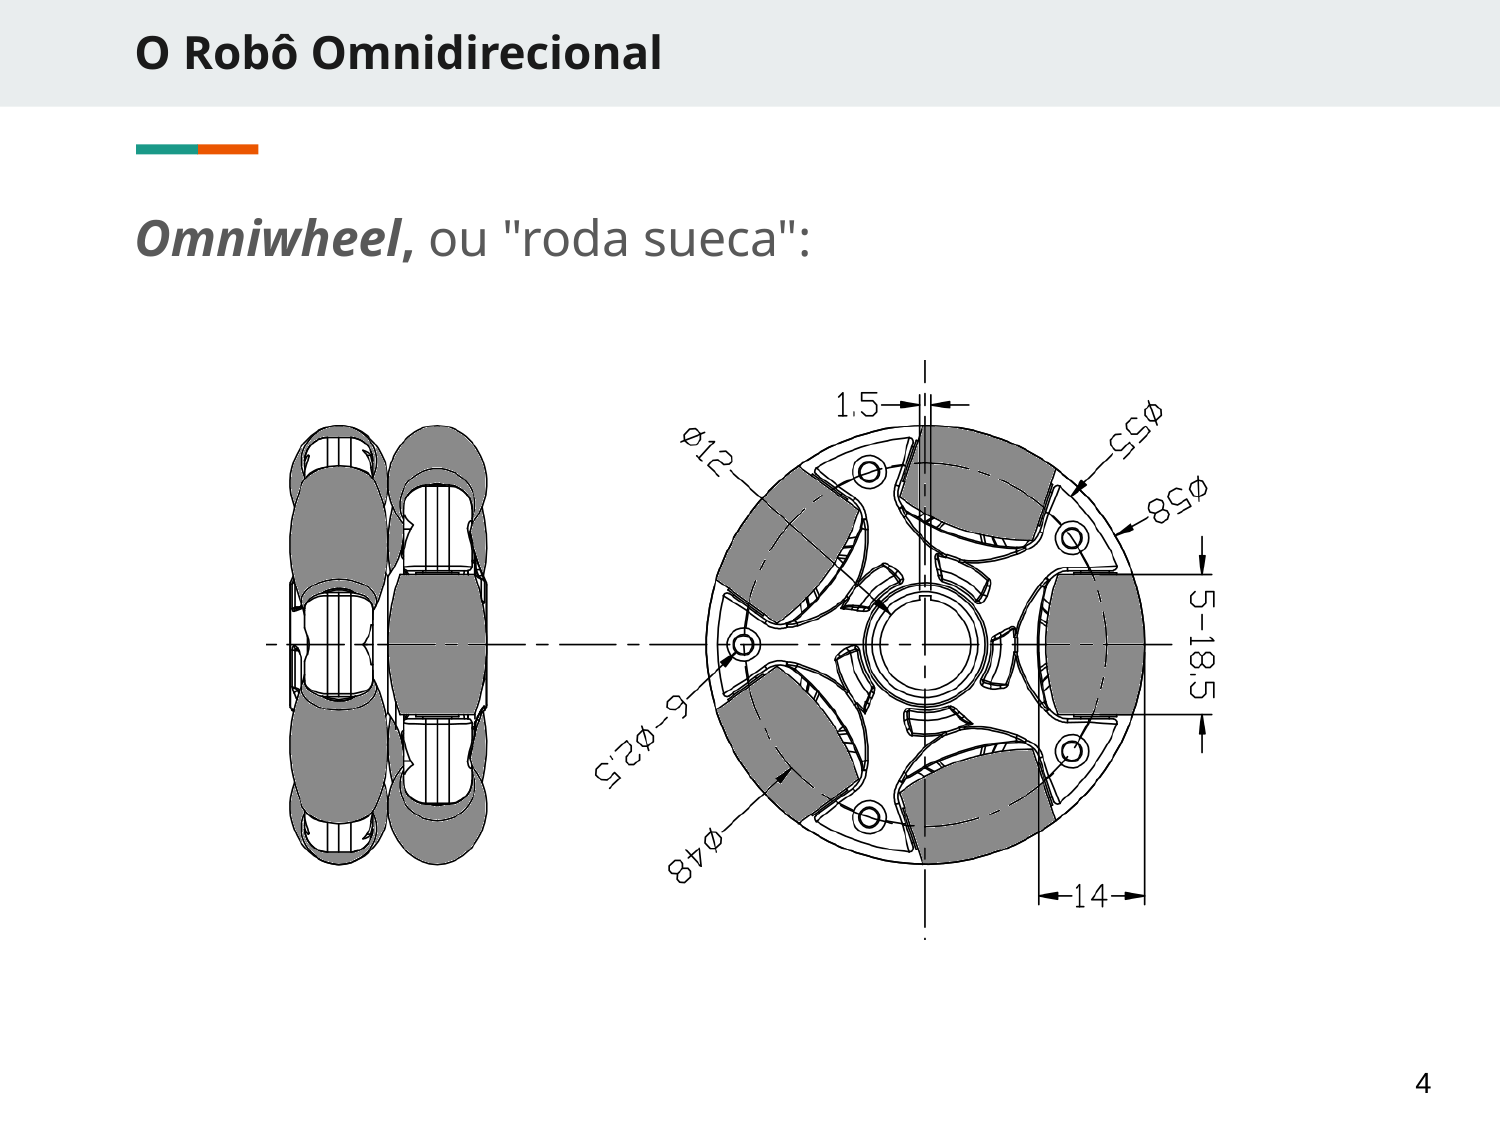

# O Robô Omnidirecional
Omniwheel, ou "roda sueca":